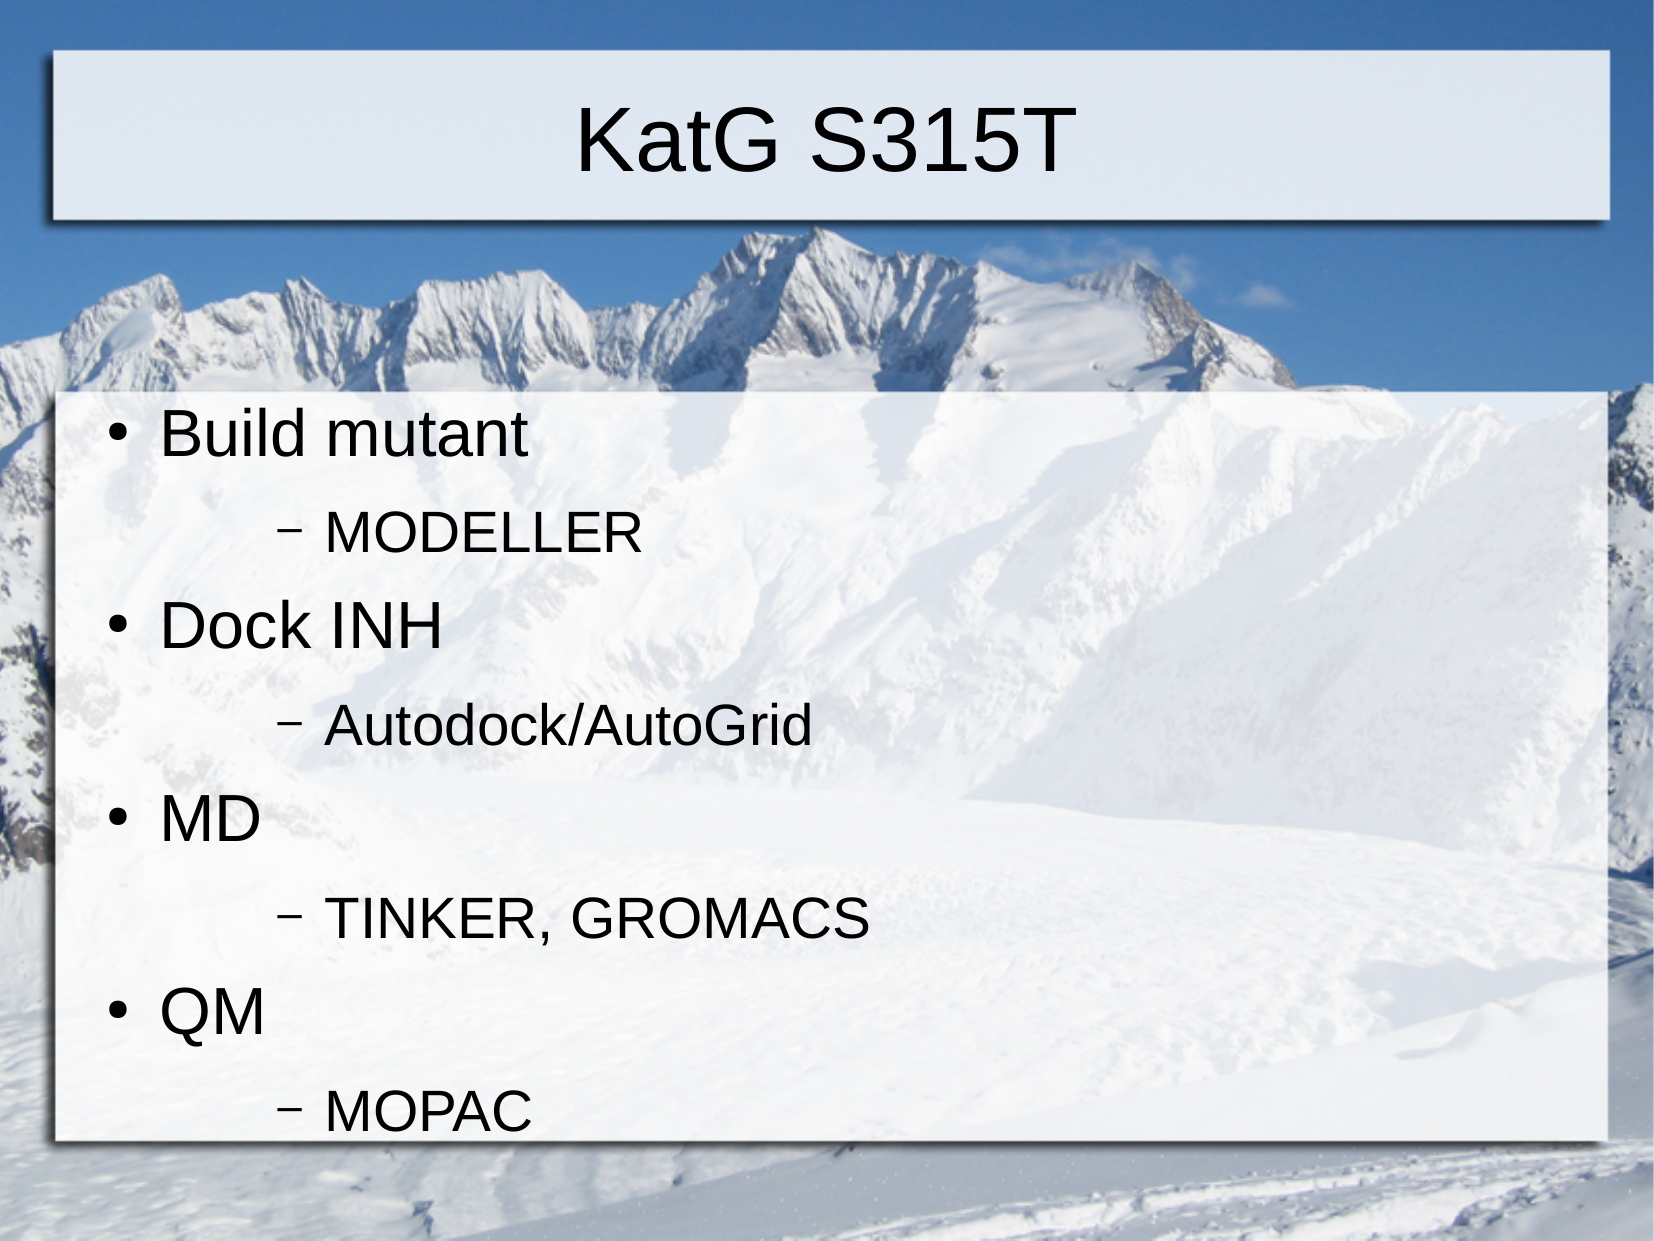

# KatG S315T
Build mutant
MODELLER
Dock INH
Autodock/AutoGrid
MD
TINKER, GROMACS
QM
MOPAC